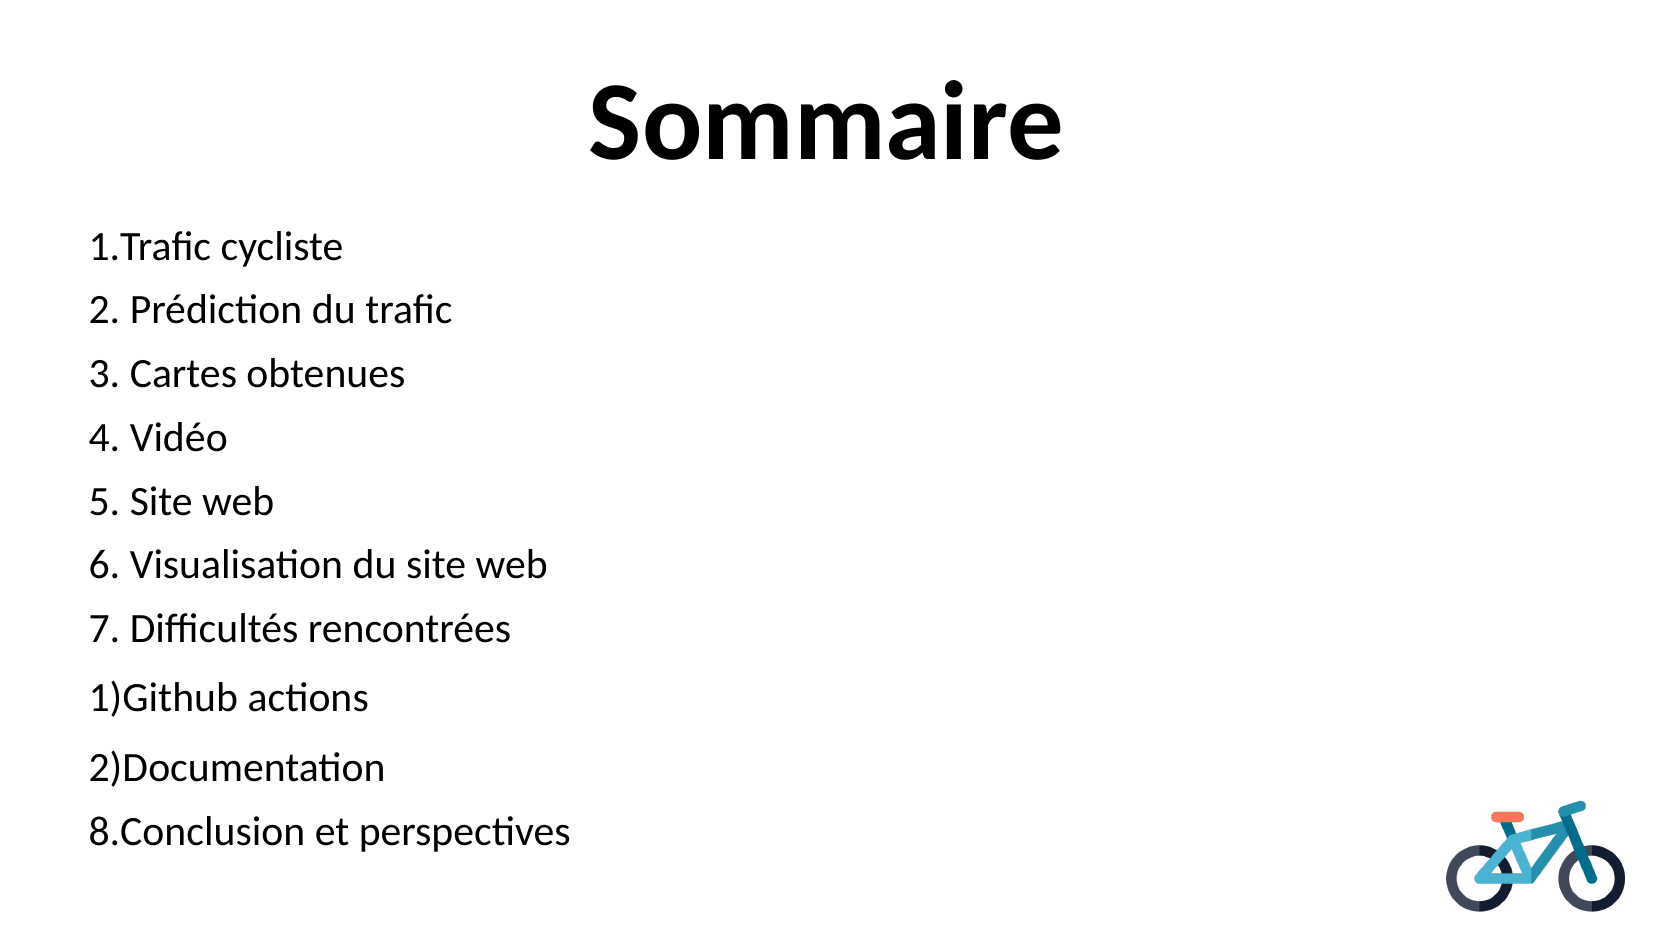

# Sommaire
Trafic cycliste
 Prédiction du trafic
 Cartes obtenues
 Vidéo
 Site web
 Visualisation du site web
 Difficultés rencontrées
Github actions
Documentation
Conclusion et perspectives